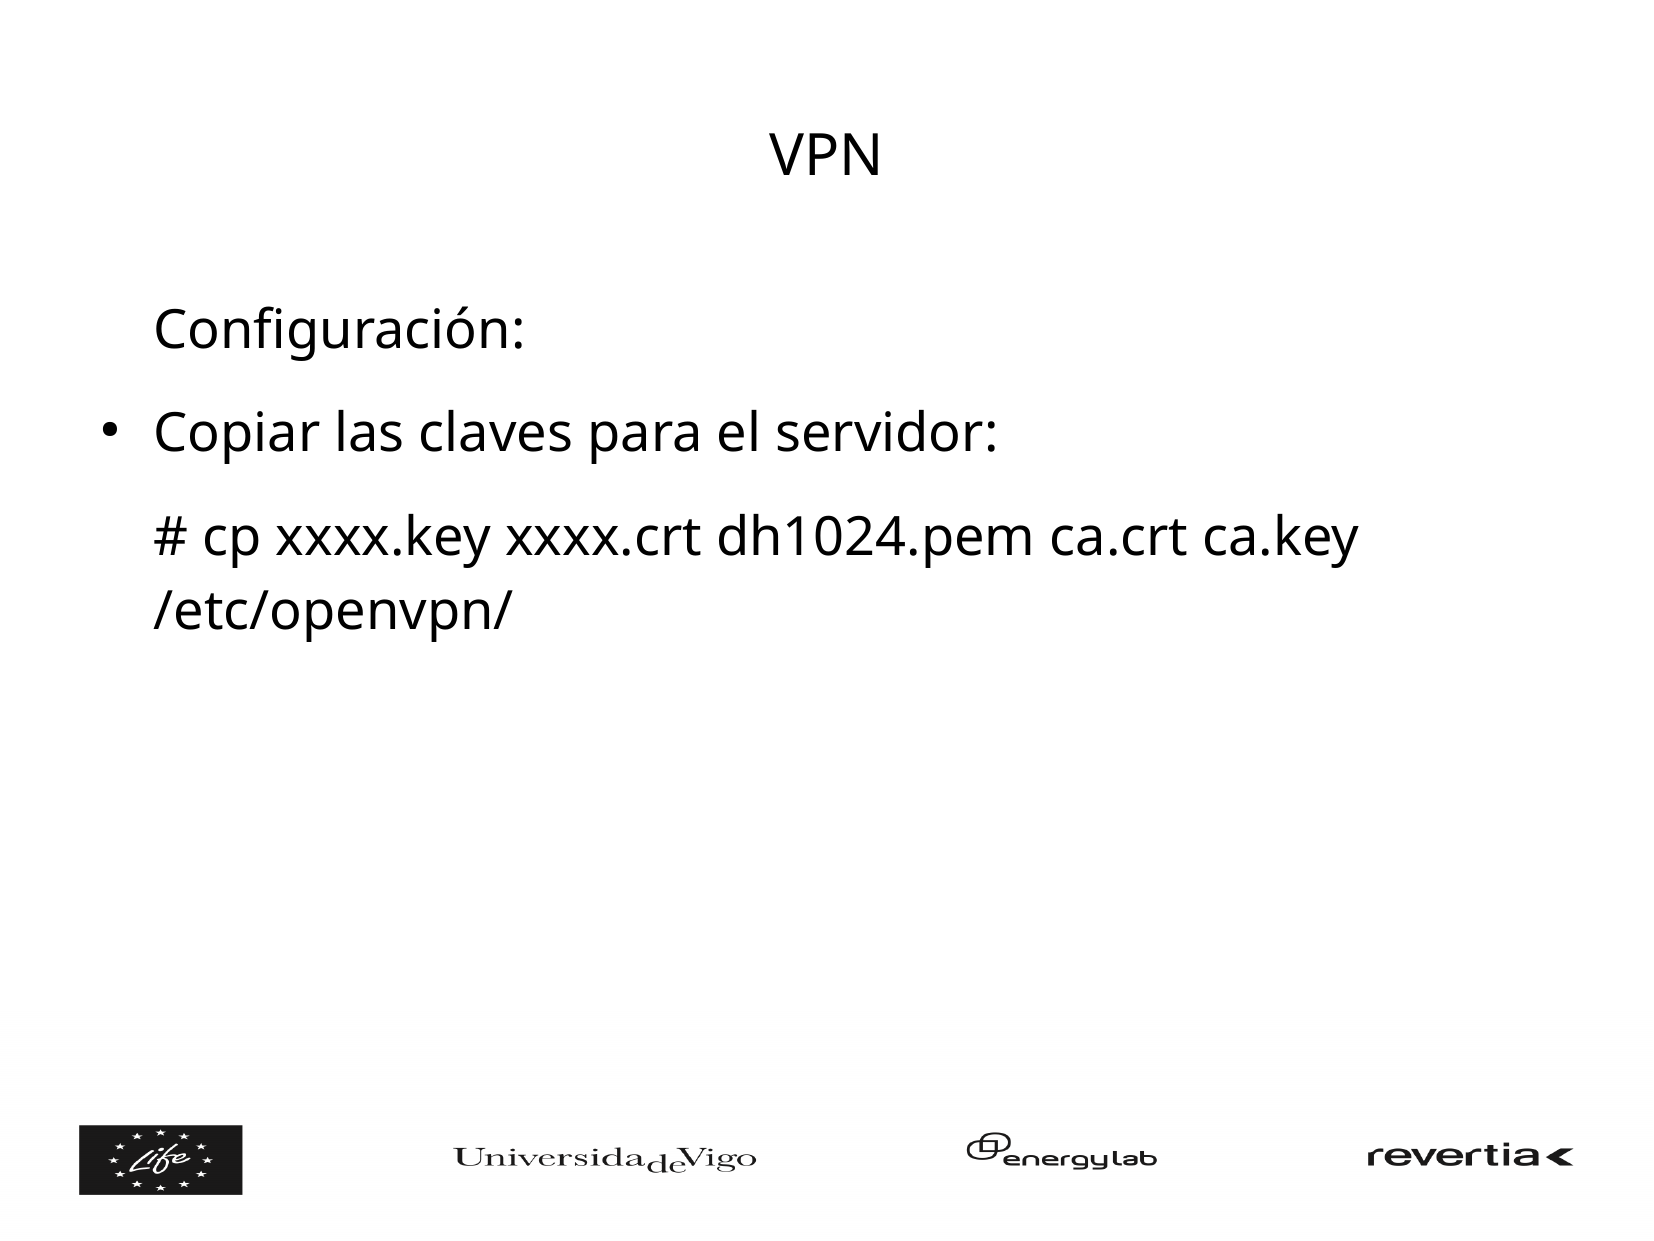

# VPN
Configuración:
Copiar las claves para el servidor:
# cp xxxx.key xxxx.crt dh1024.pem ca.crt ca.key /etc/openvpn/